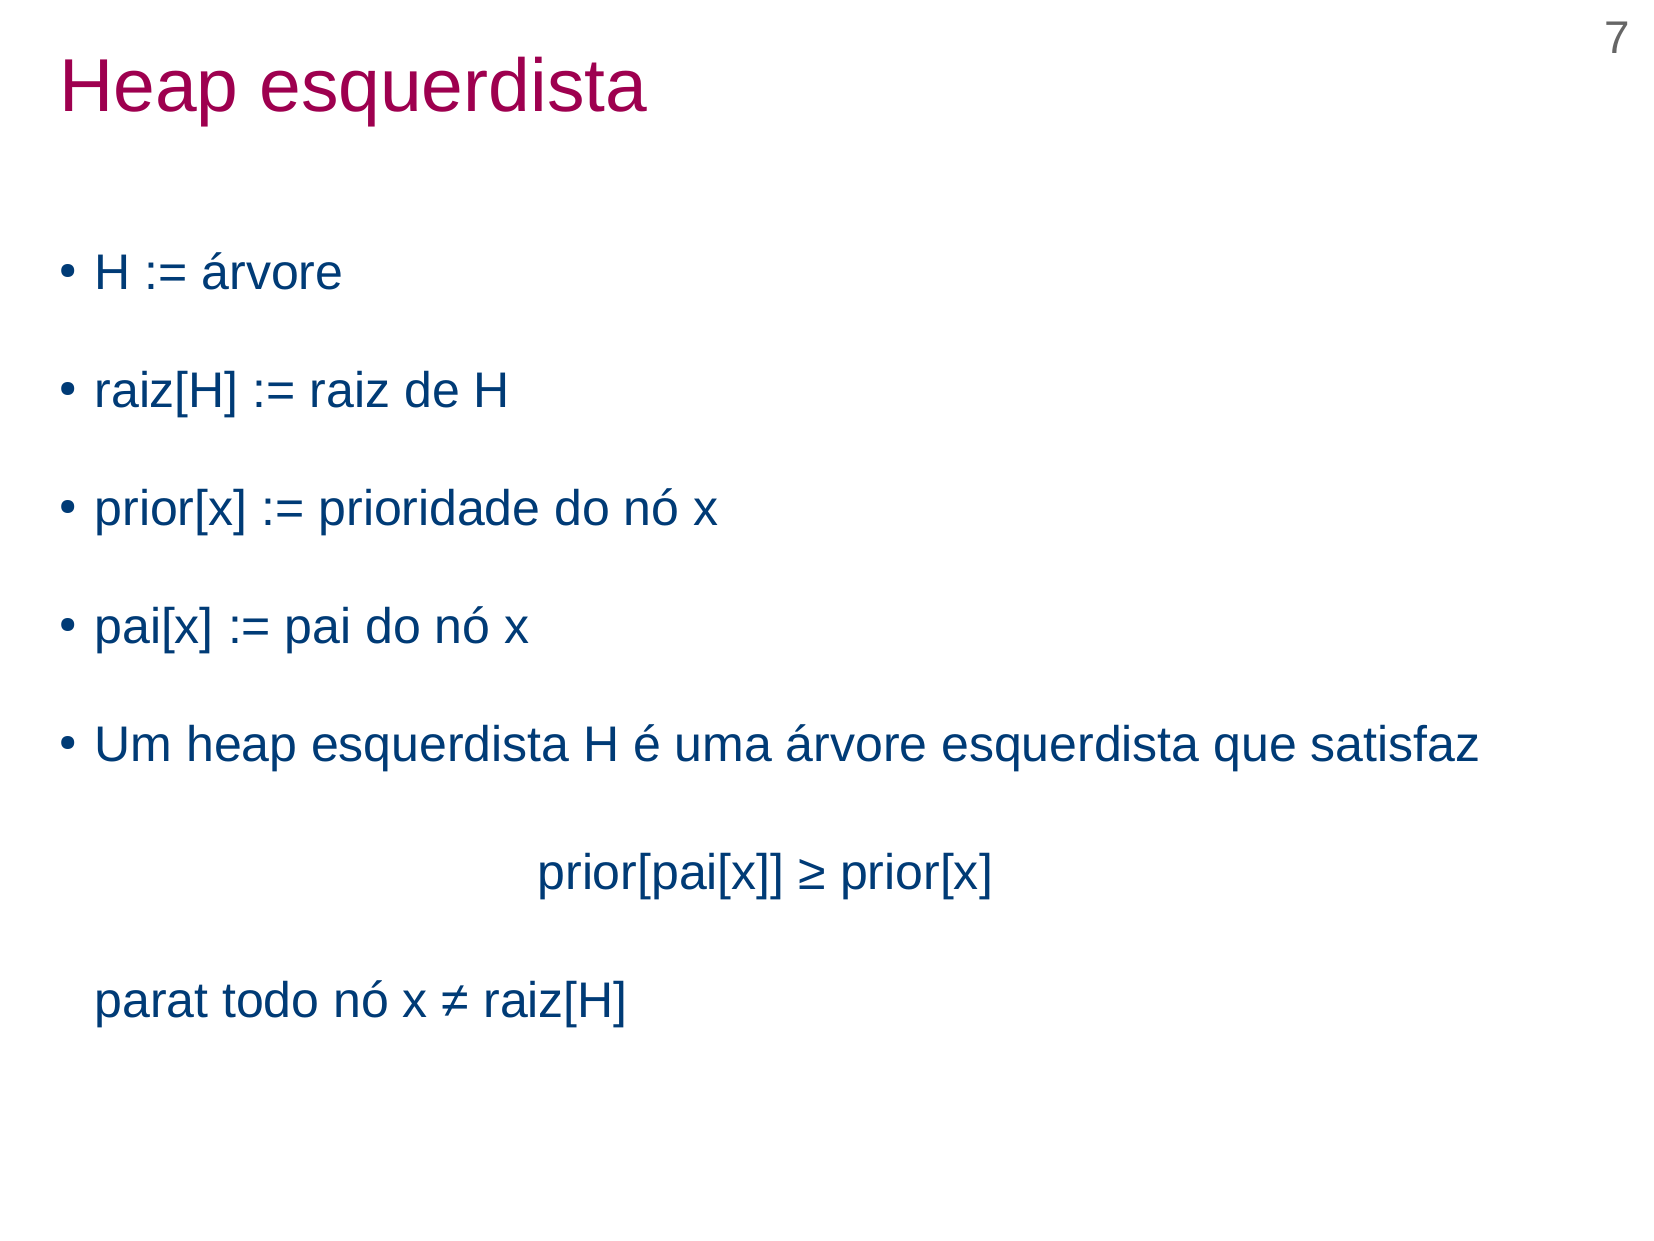

7
# Heap esquerdista
H := árvore
raiz[H] := raiz de H
prior[x] := prioridade do nó x
pai[x] := pai do nó x
Um heap esquerdista H é uma árvore esquerdista que satisfaz
						prior[pai[x]] ≥ prior[x]
parat todo nó x ≠ raiz[H]